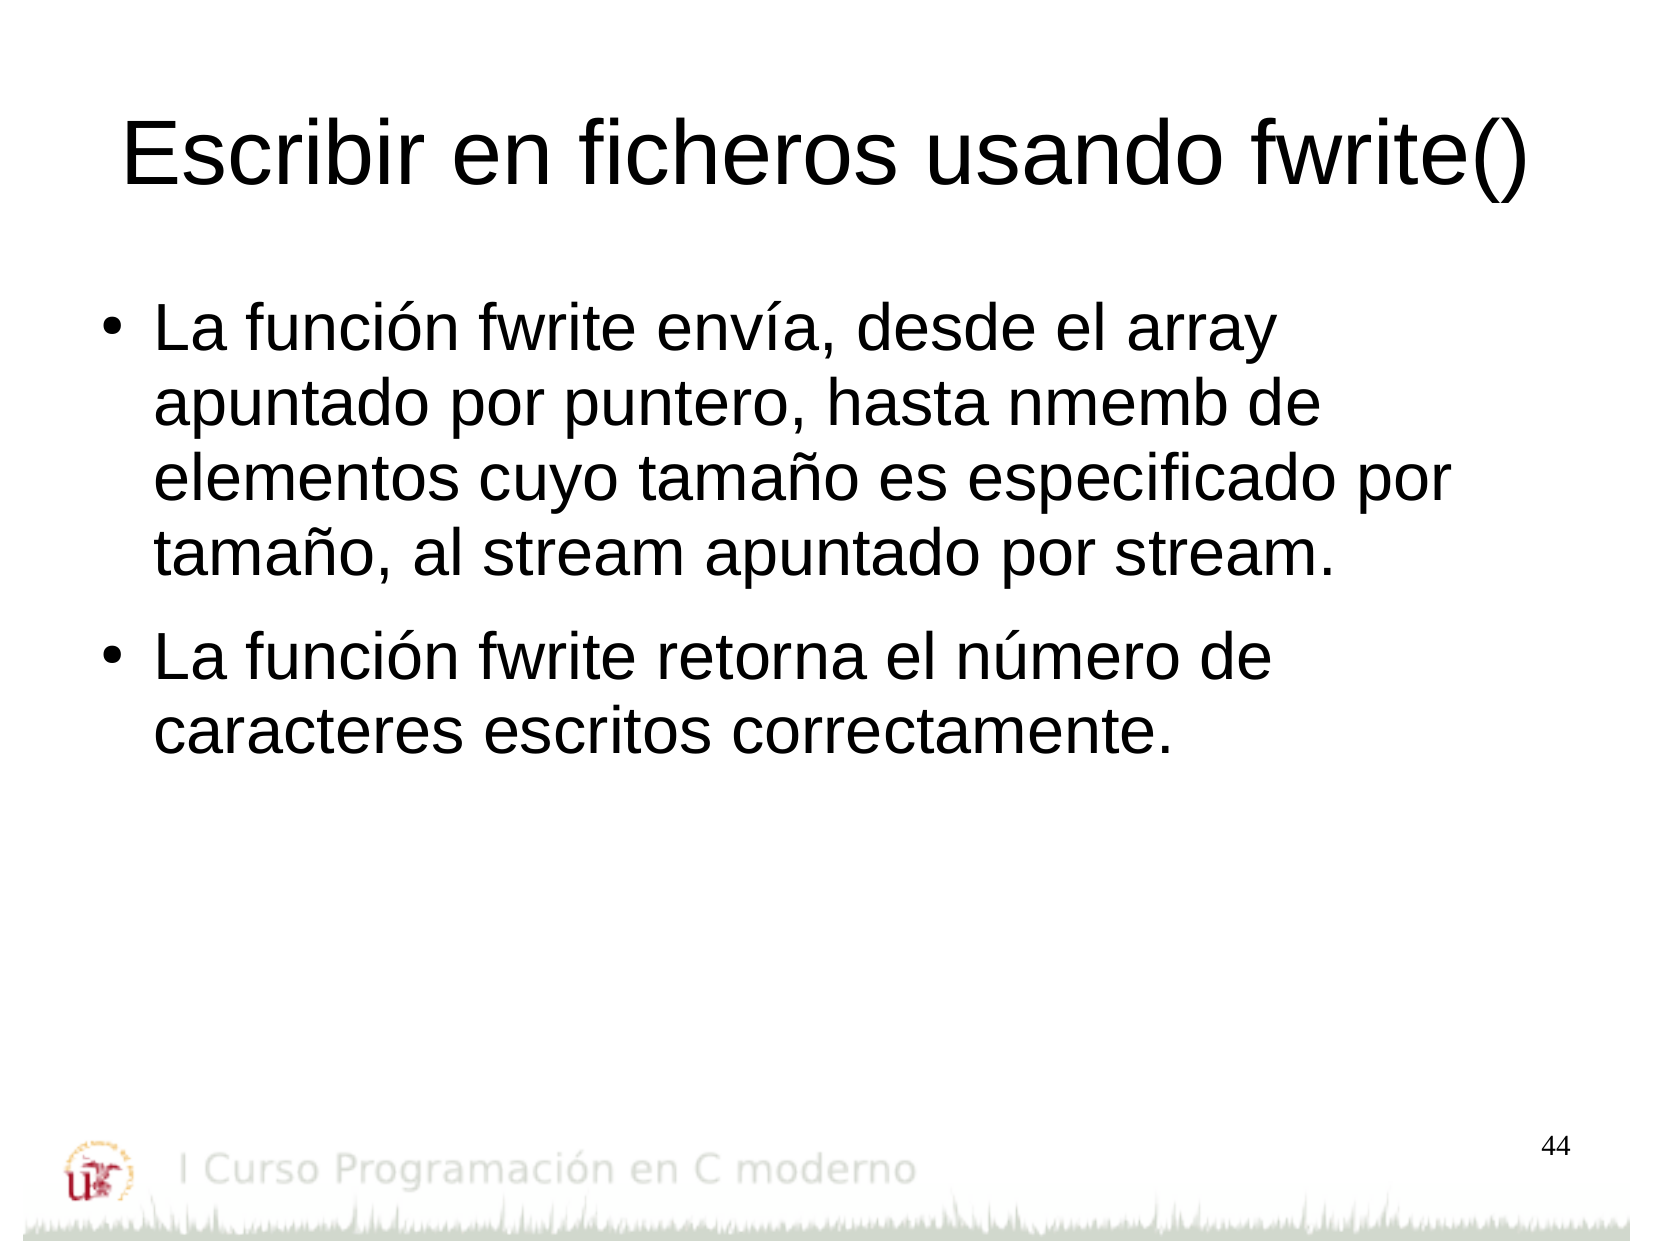

# Escribir en ficheros usando fwrite()
La función fwrite envía, desde el array apuntado por puntero, hasta nmemb de elementos cuyo tamaño es especificado por tamaño, al stream apuntado por stream.
La función fwrite retorna el número de caracteres escritos correctamente.
44